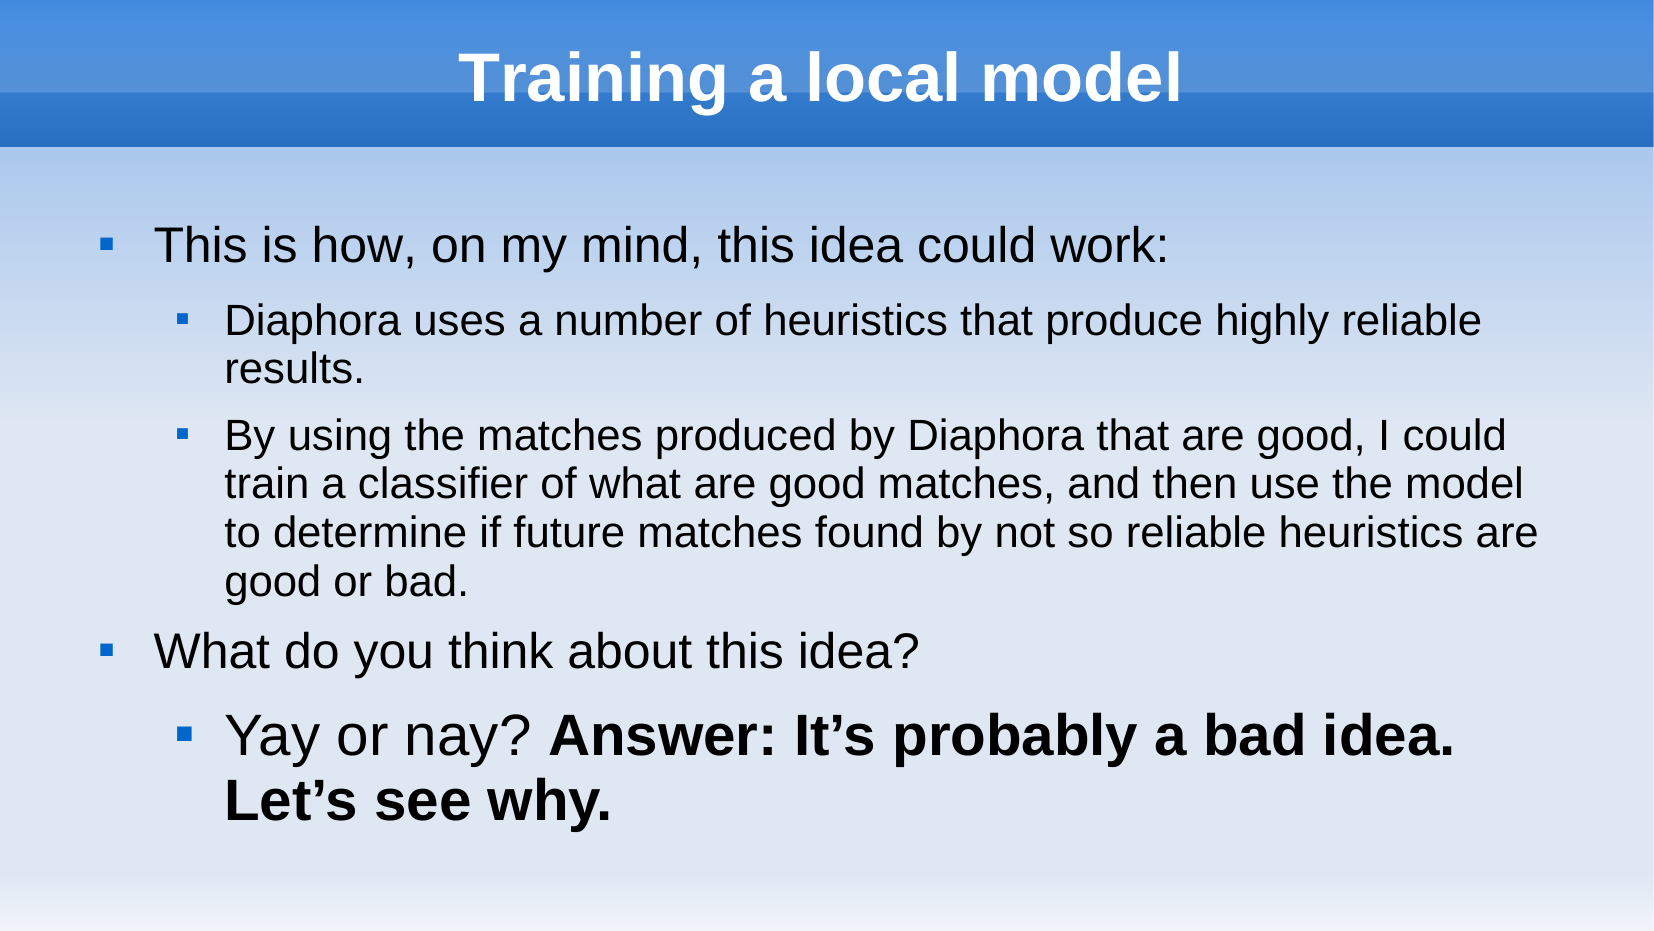

# Training a local model
This is how, on my mind, this idea could work:
Diaphora uses a number of heuristics that produce highly reliable results.
By using the matches produced by Diaphora that are good, I could train a classifier of what are good matches, and then use the model to determine if future matches found by not so reliable heuristics are good or bad.
What do you think about this idea?
Yay or nay? Answer: It’s probably a bad idea. Let’s see why.